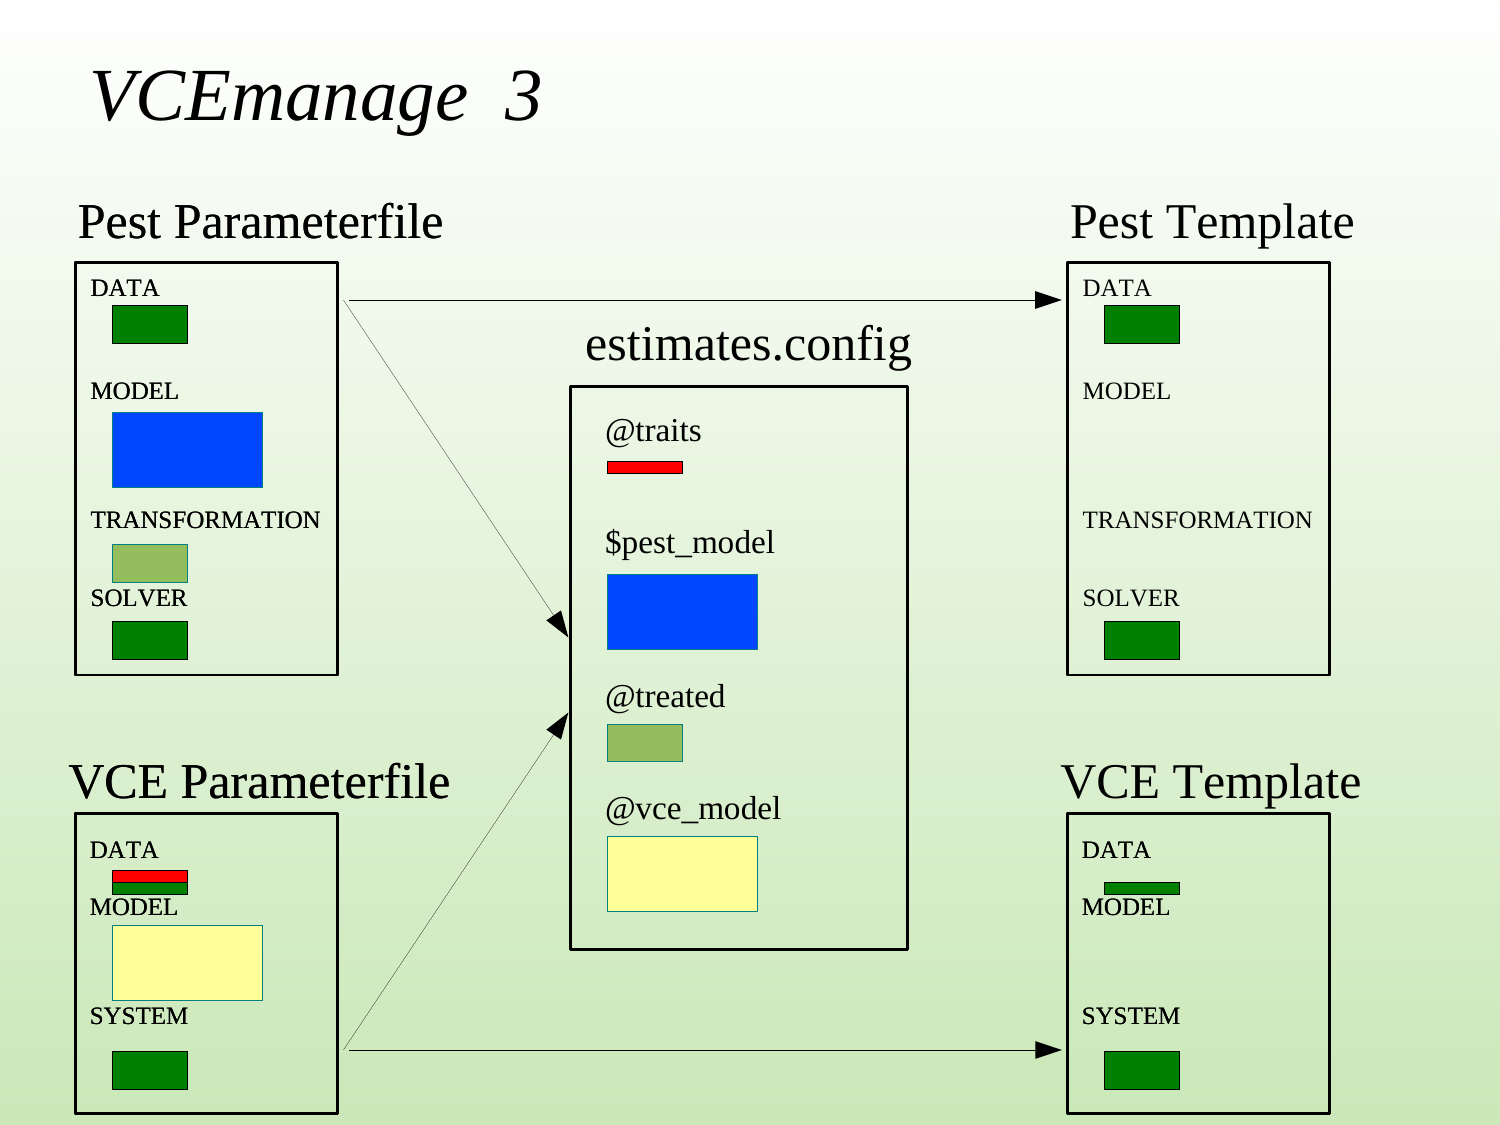

VCEmanage 3
Pest Parameterfile
Pest Parameterfile
Pest Template
DATA
MODEL
TRANSFORMATION
SOLVER
DATA
MODEL
TRANSFORMATION
SOLVER
DATA
MODEL
TRANSFORMATION
SOLVER
estimates.config
@traits
$pest_model
@treated
VCE Parameterfile
VCE Parameterfile
VCE Template
@vce_model
DATA
MODEL
SYSTEM
DATA
MODEL
SYSTEM
DATA
MODEL
SYSTEM
DATA
MODEL
SYSTEM